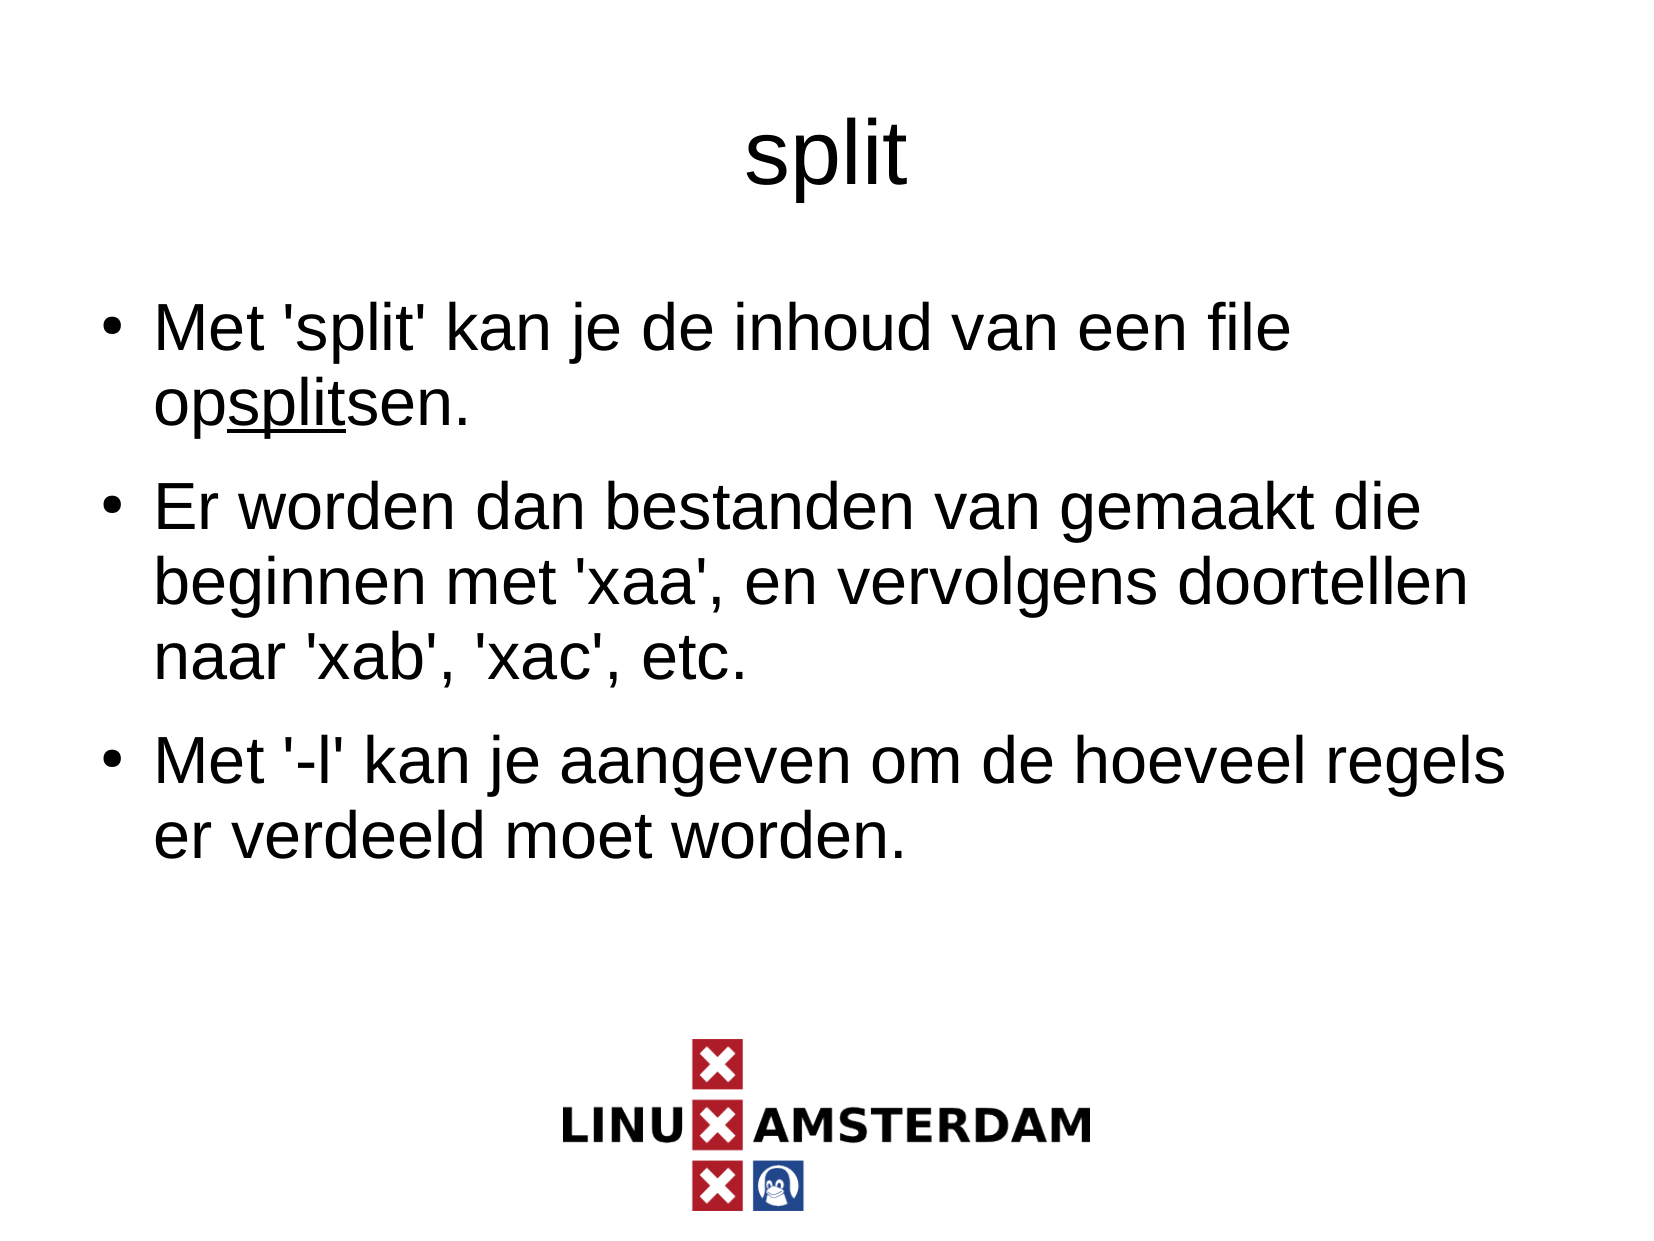

# split
Met 'split' kan je de inhoud van een file opsplitsen.
Er worden dan bestanden van gemaakt die beginnen met 'xaa', en vervolgens doortellen naar 'xab', 'xac', etc.
Met '-l' kan je aangeven om de hoeveel regels er verdeeld moet worden.